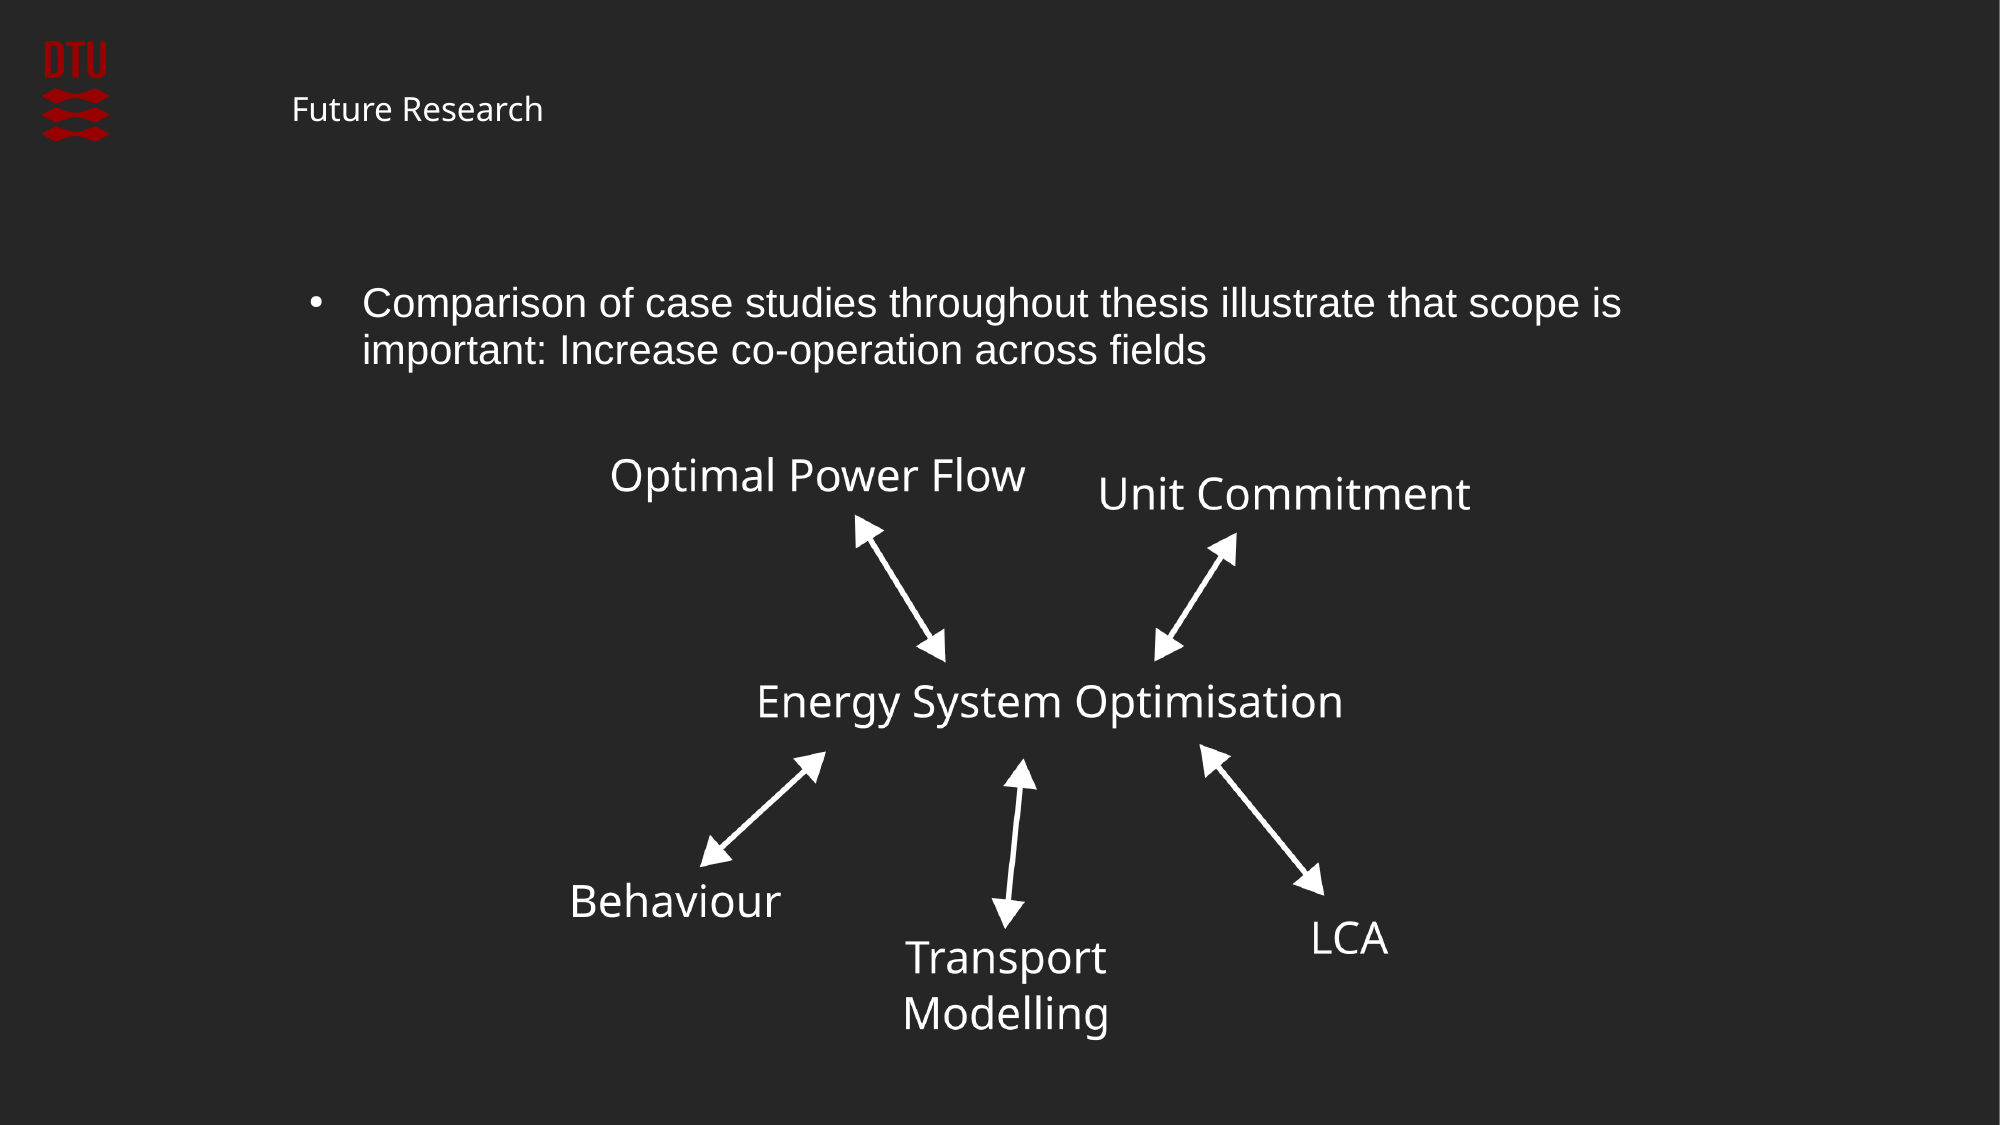

# Future Research
Comparison of case studies throughout thesis illustrate that scope is important: Increase co-operation across fields